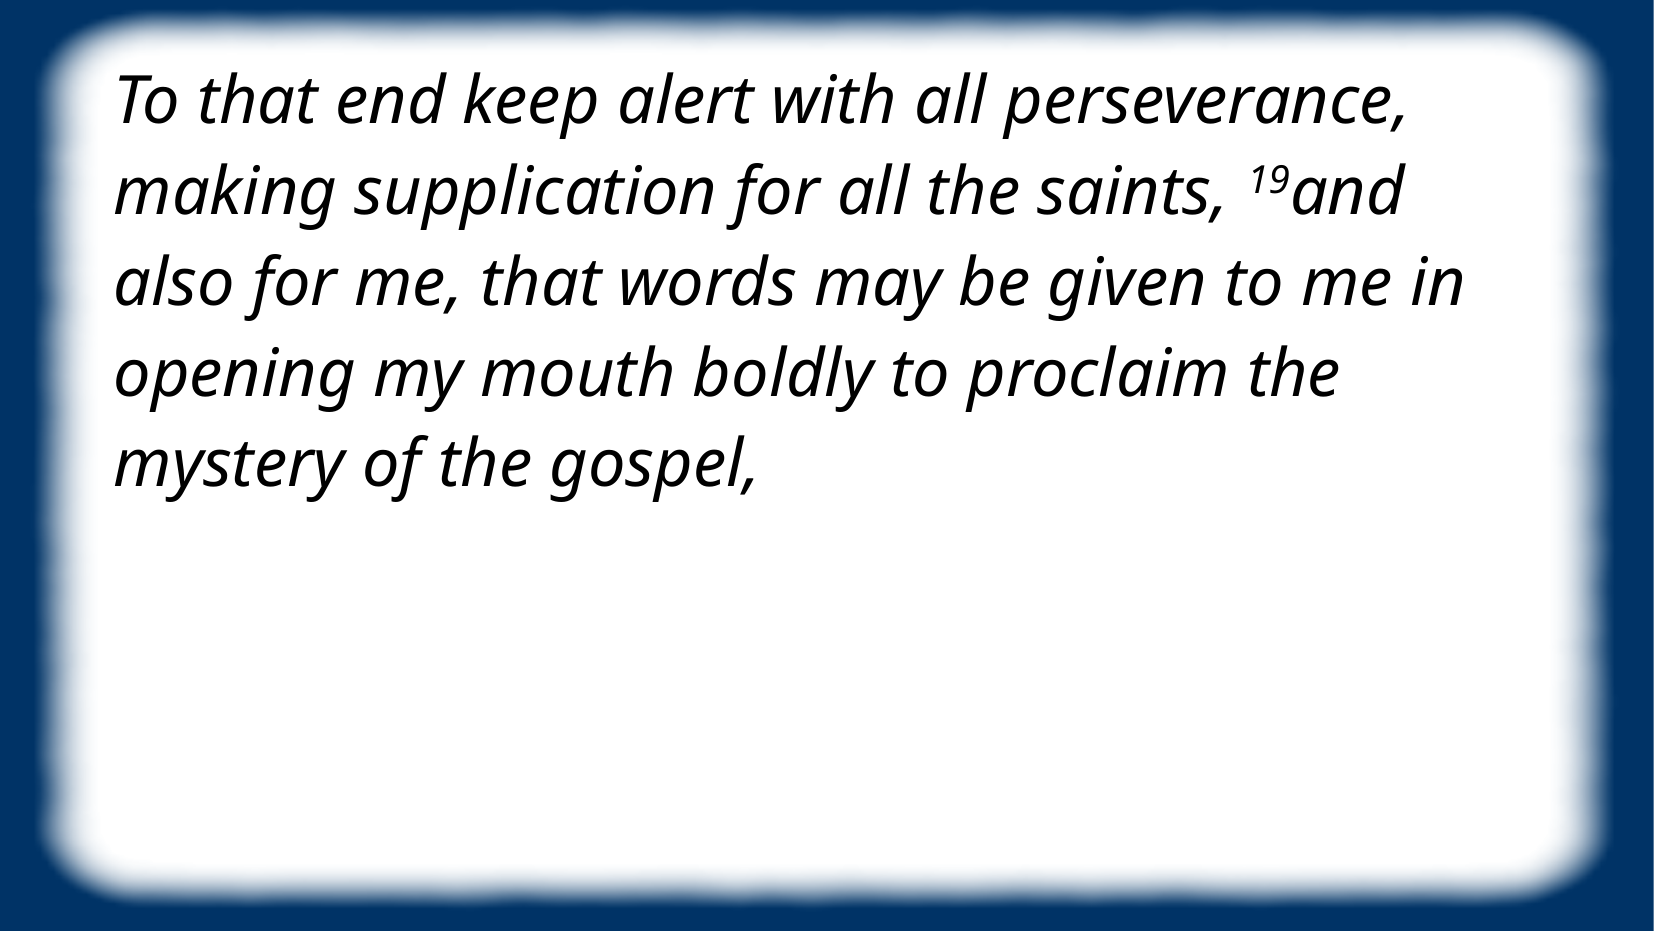

To that end keep alert with all perseverance, making supplication for all the saints, 19and also for me, that words may be given to me in opening my mouth boldly to proclaim the mystery of the gospel,